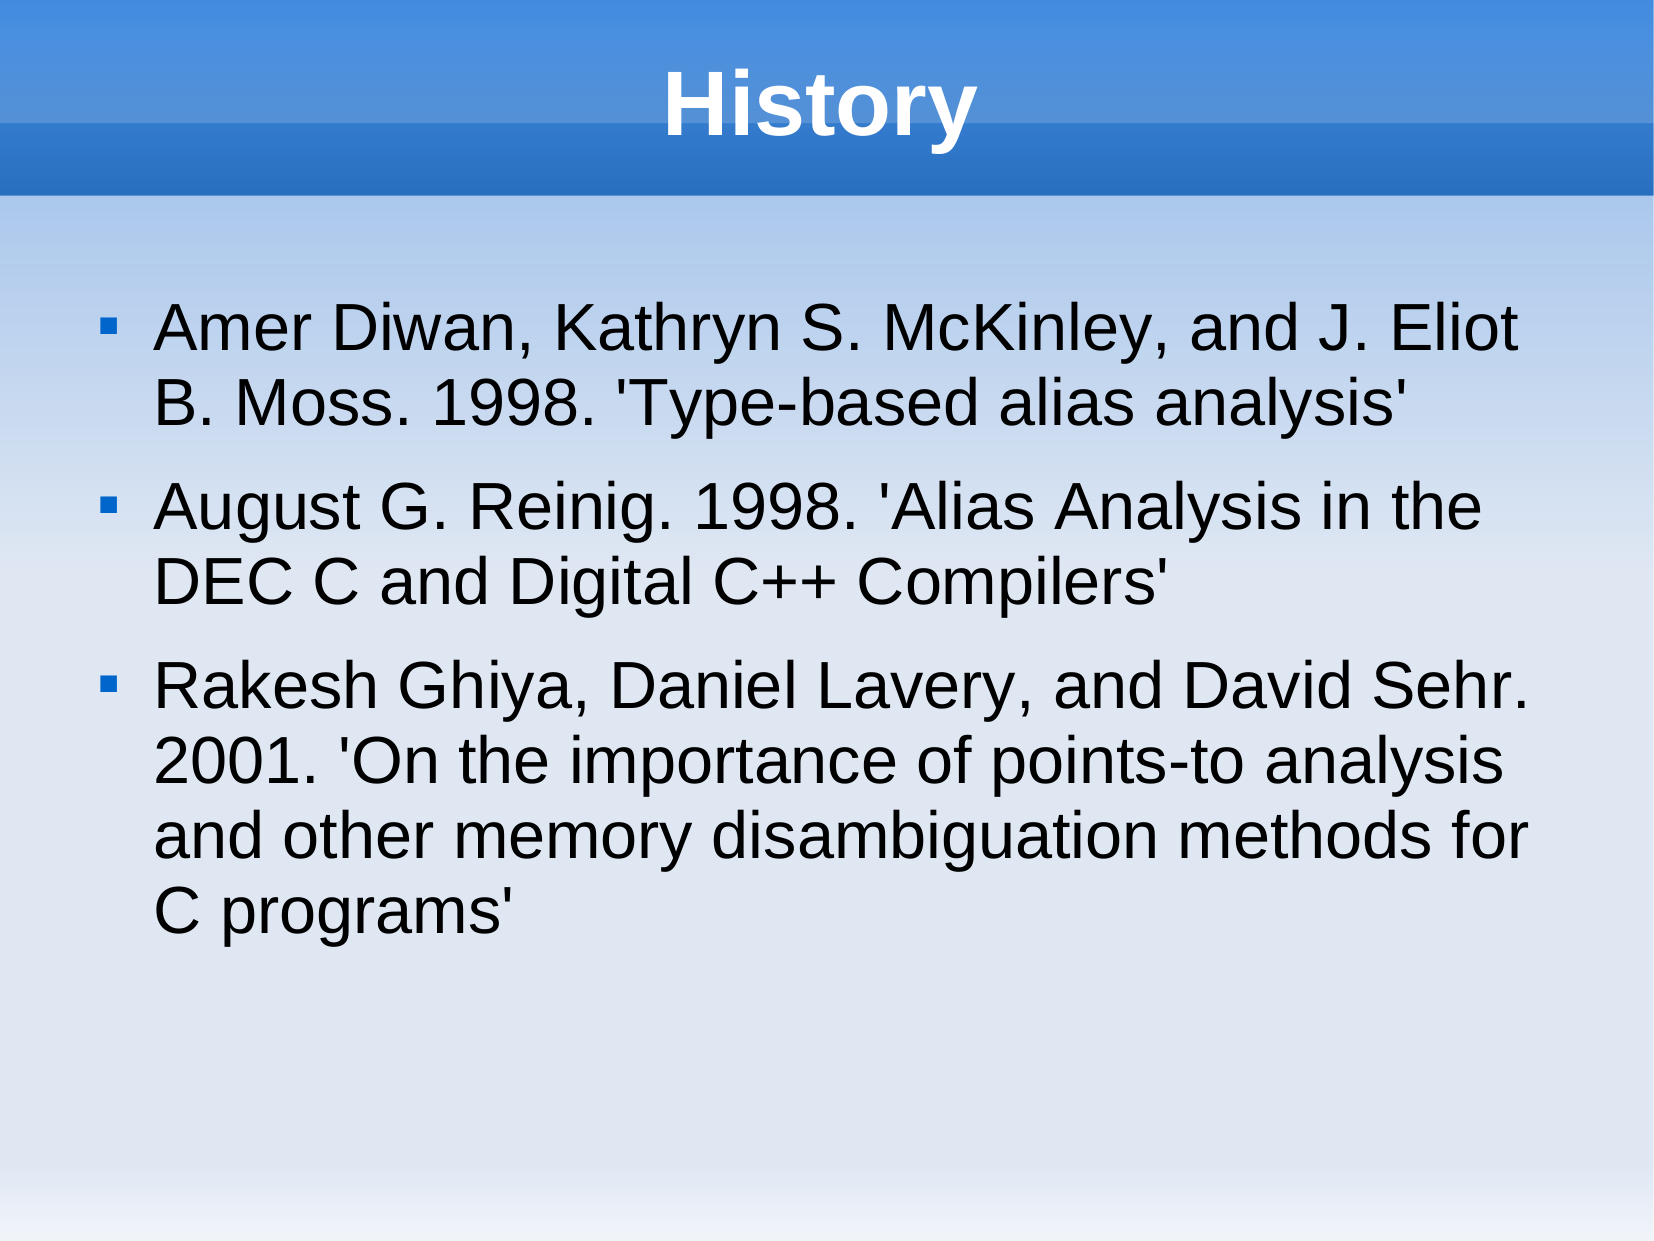

# History
Amer Diwan, Kathryn S. McKinley, and J. Eliot B. Moss. 1998. 'Type-based alias analysis'
August G. Reinig. 1998. 'Alias Analysis in the DEC C and Digital C++ Compilers'
Rakesh Ghiya, Daniel Lavery, and David Sehr. 2001. 'On the importance of points-to analysis and other memory disambiguation methods for C programs'